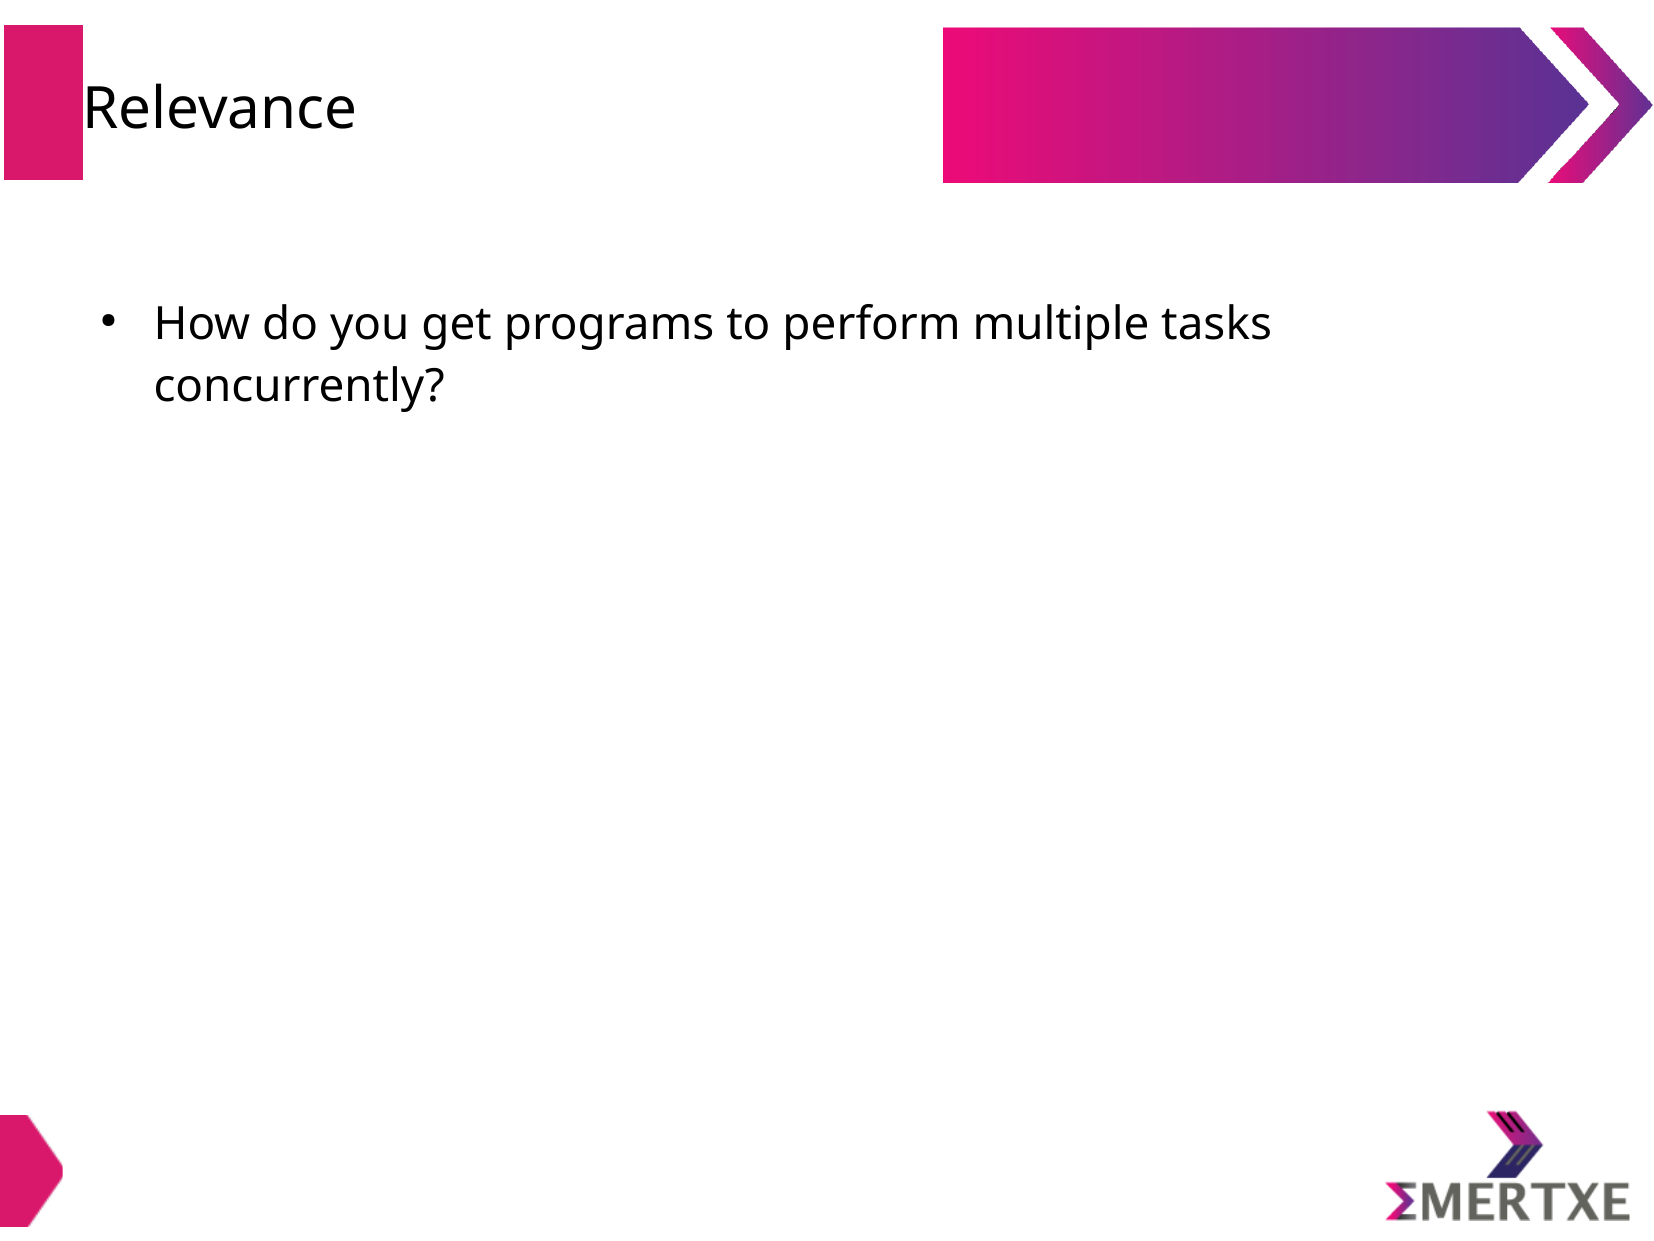

# Relevance
How do you get programs to perform multiple tasks concurrently?